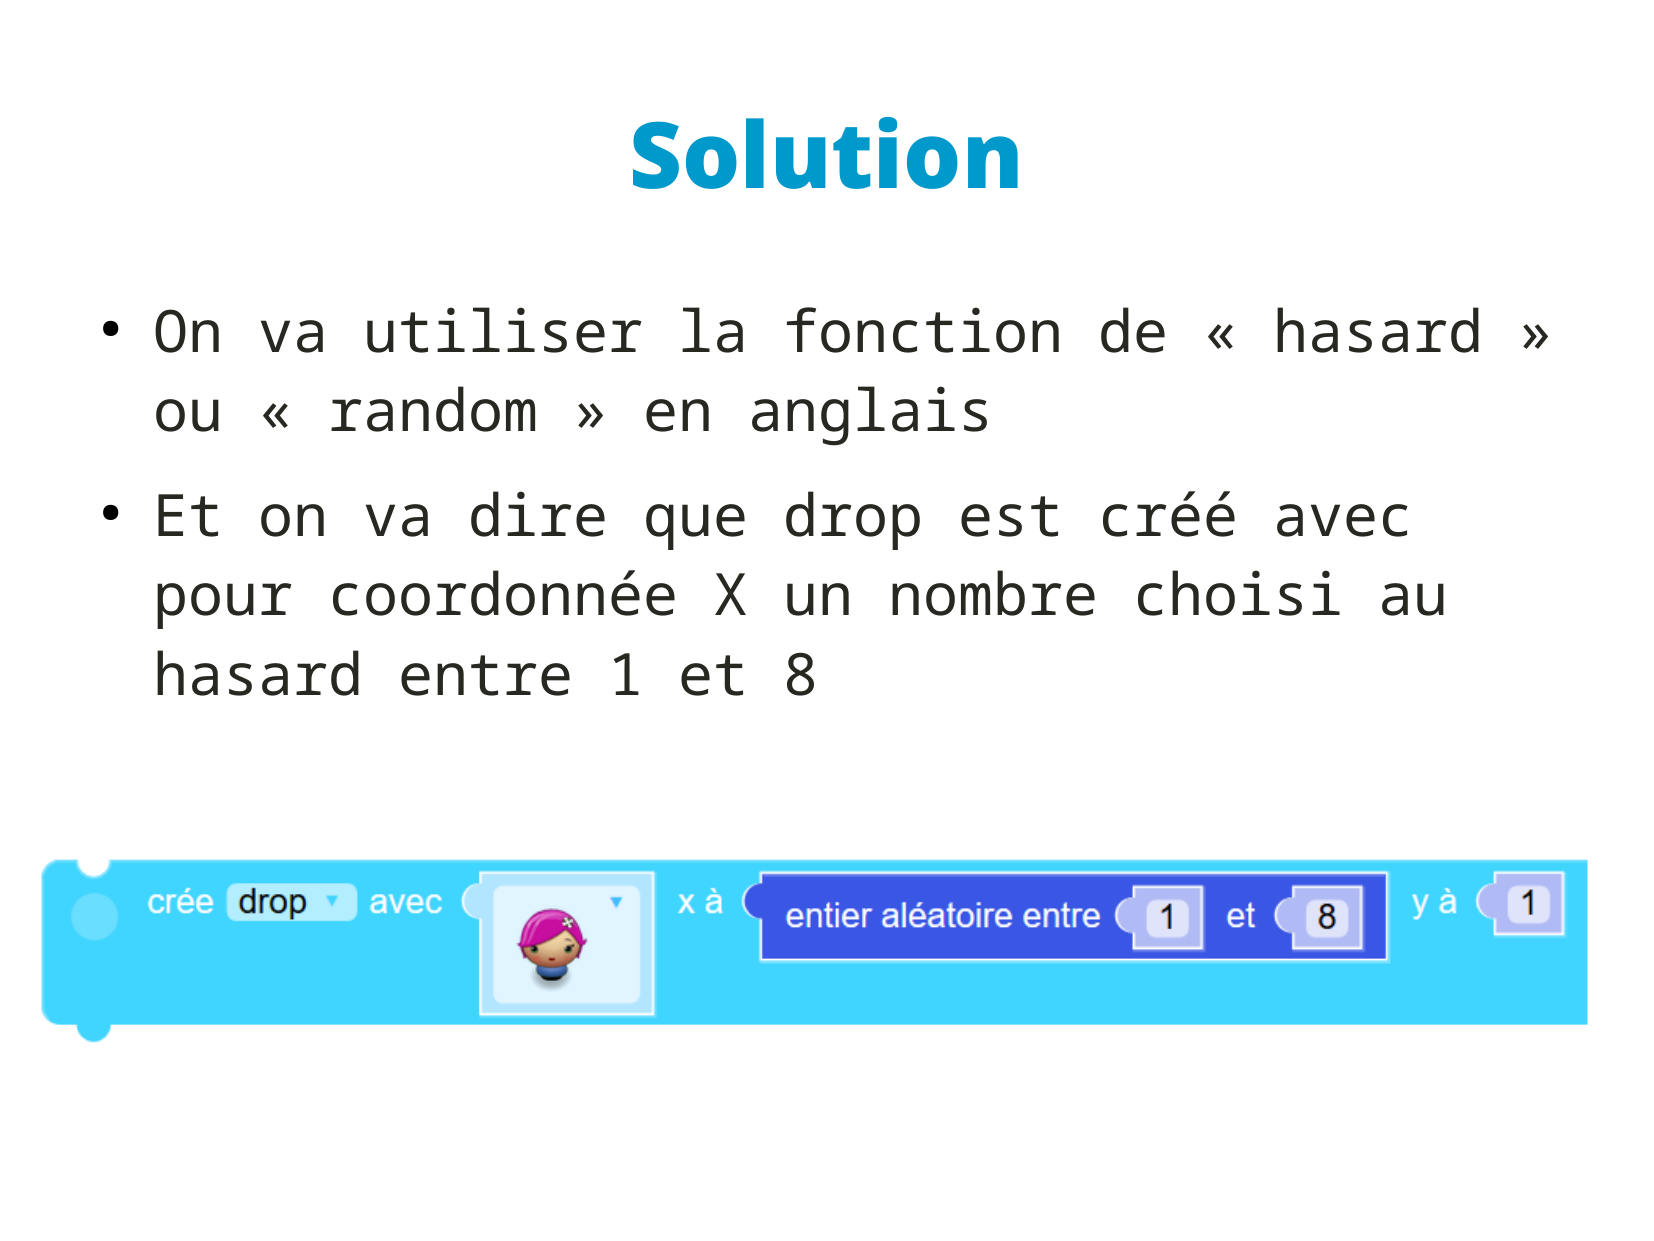

# Solution
On va utiliser la fonction de « hasard » ou « random » en anglais
Et on va dire que drop est créé avec pour coordonnée X un nombre choisi au hasard entre 1 et 8